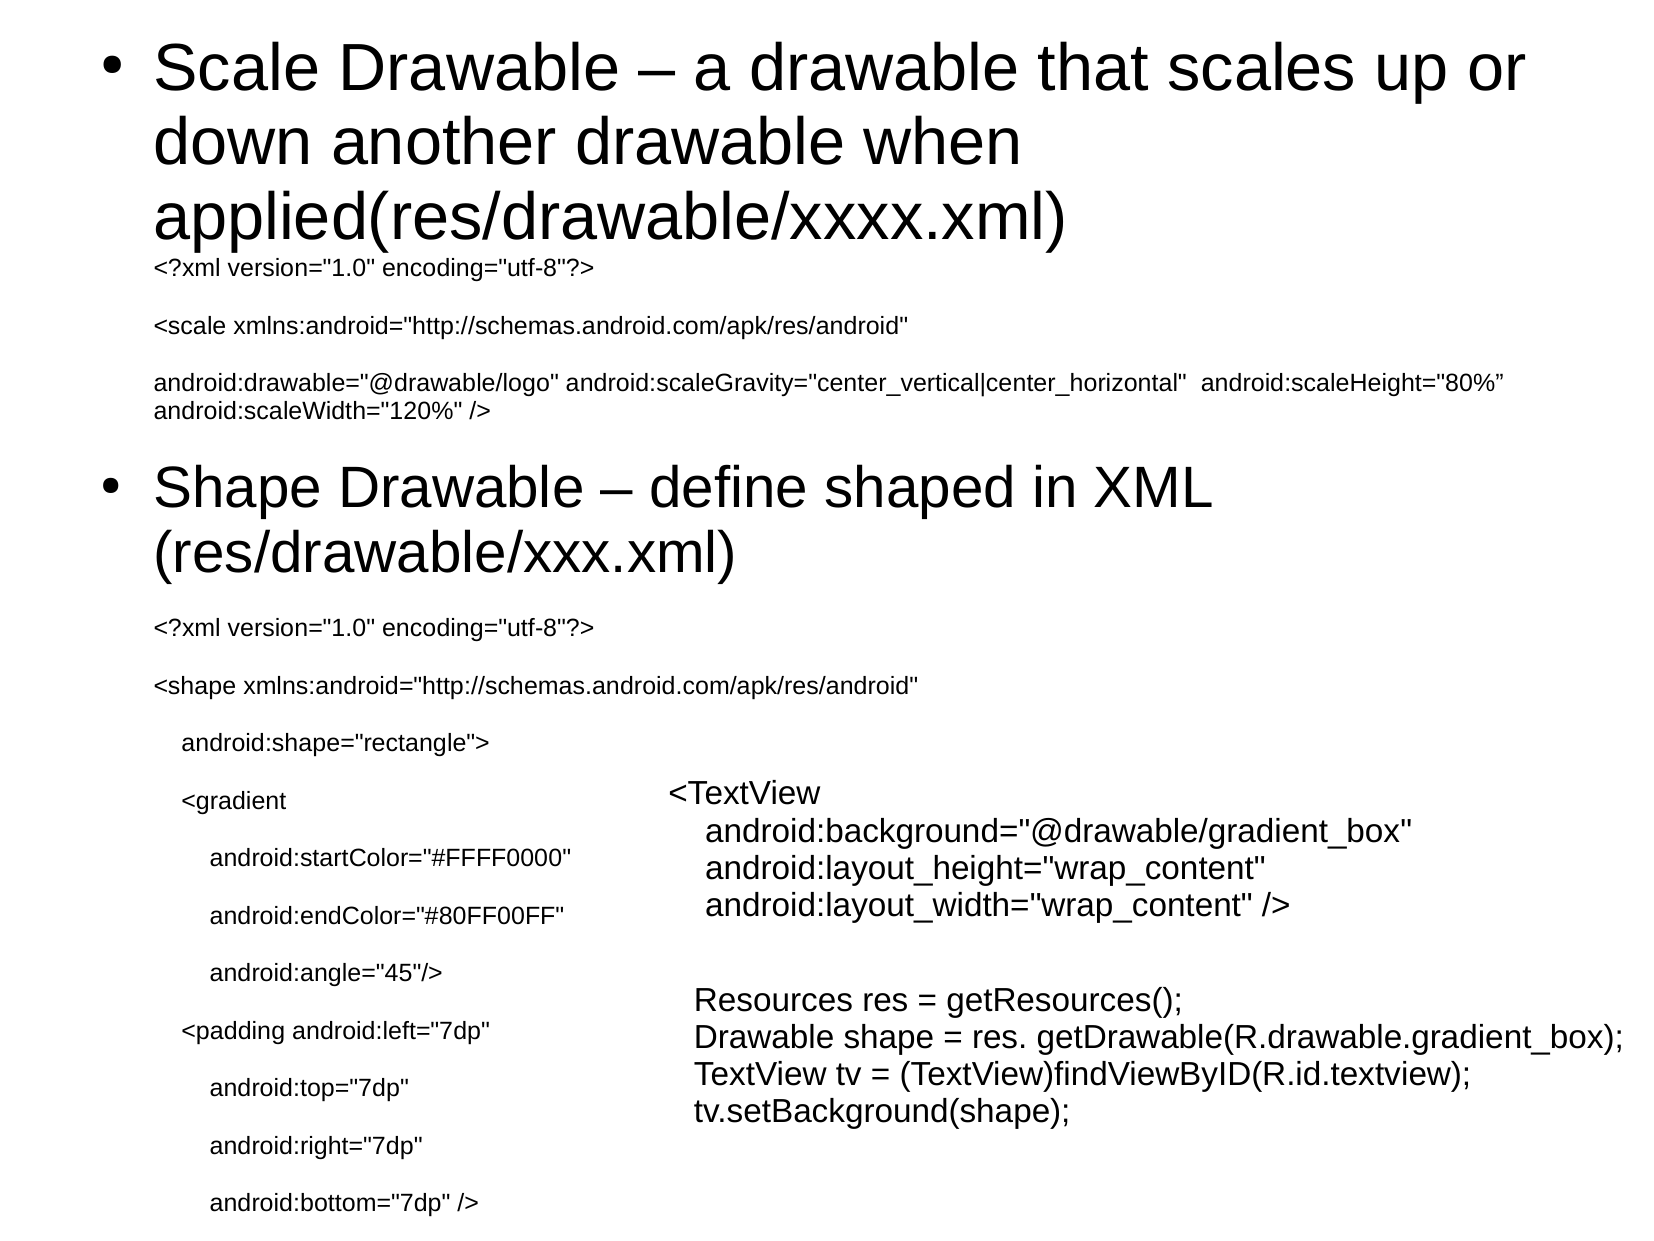

# Scale Drawable – a drawable that scales up or down another drawable when applied(res/drawable/xxxx.xml) <?xml version="1.0" encoding="utf-8"?>
<scale xmlns:android="http://schemas.android.com/apk/res/android"
android:drawable="@drawable/logo" android:scaleGravity="center_vertical|center_horizontal" android:scaleHeight="80%” android:scaleWidth="120%" />
Shape Drawable – define shaped in XML (res/drawable/xxx.xml)
<?xml version="1.0" encoding="utf-8"?>
<shape xmlns:android="http://schemas.android.com/apk/res/android"
 android:shape="rectangle">
 <gradient
 android:startColor="#FFFF0000"
 android:endColor="#80FF00FF"
 android:angle="45"/>
 <padding android:left="7dp"
 android:top="7dp"
 android:right="7dp"
 android:bottom="7dp" />
 <corners android:radius="8dp" />
</shape>
<TextView
 android:background="@drawable/gradient_box"
 android:layout_height="wrap_content"
 android:layout_width="wrap_content" />
Resources res = getResources();
Drawable shape = res. getDrawable(R.drawable.gradient_box);
TextView tv = (TextView)findViewByID(R.id.textview);
tv.setBackground(shape);